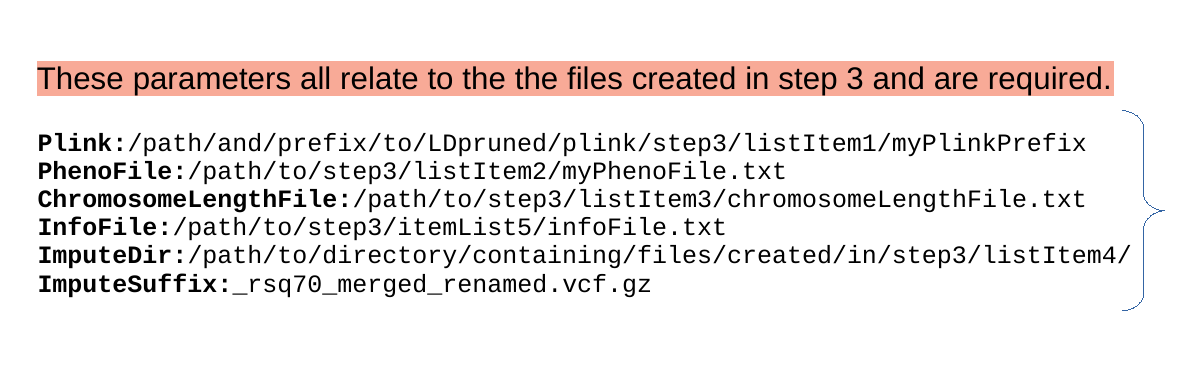

These parameters all relate to the the files created in step 3 and are required.
Plink:/path/and/prefix/to/LDpruned/plink/step3/listItem1/myPlinkPrefix
PhenoFile:/path/to/step3/listItem2/myPhenoFile.txt
ChromosomeLengthFile:/path/to/step3/listItem3/chromosomeLengthFile.txt
InfoFile:/path/to/step3/itemList5/infoFile.txt
ImputeDir:/path/to/directory/containing/files/created/in/step3/listItem4/
ImputeSuffix:_rsq70_merged_renamed.vcf.gz